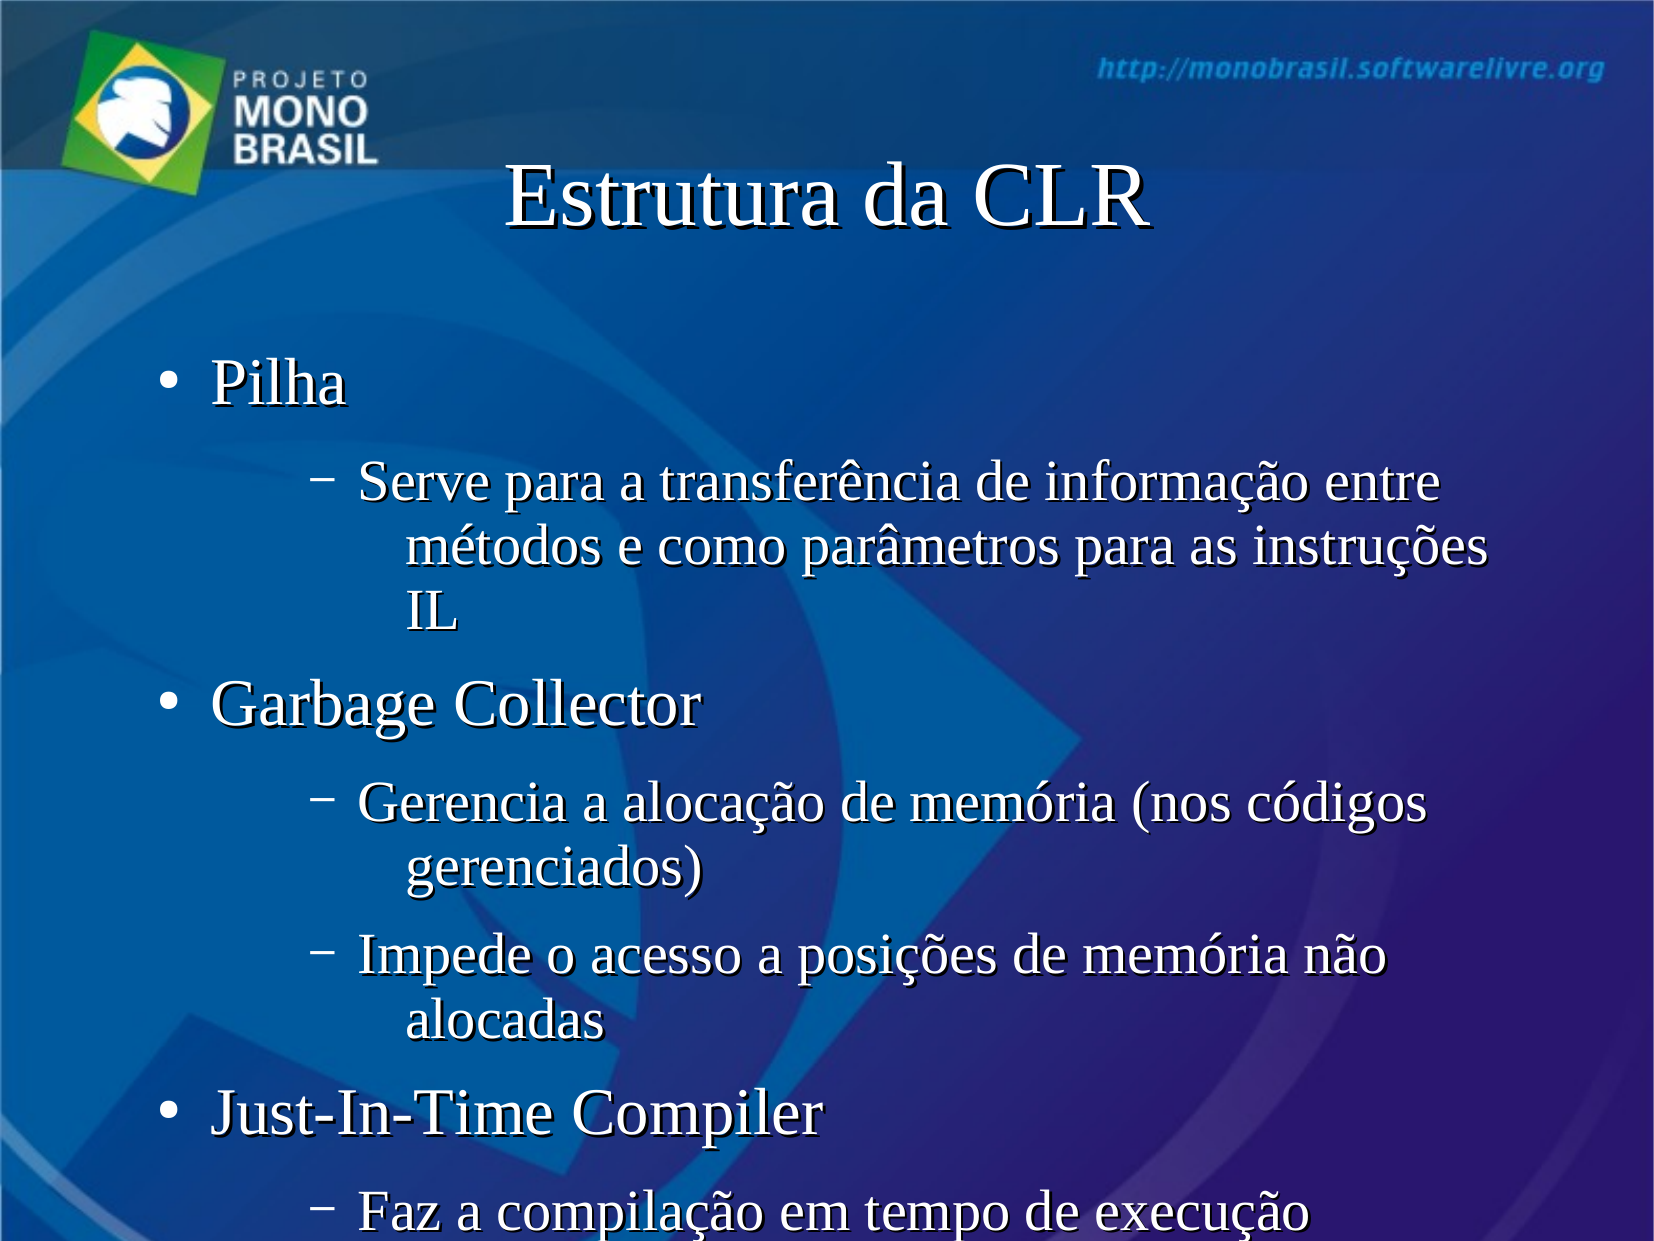

# Estrutura da CLR
Pilha
Serve para a transferência de informação entre métodos e como parâmetros para as instruções IL
Garbage Collector
Gerencia a alocação de memória (nos códigos gerenciados)
Impede o acesso a posições de memória não alocadas
Just-In-Time Compiler
Faz a compilação em tempo de execução